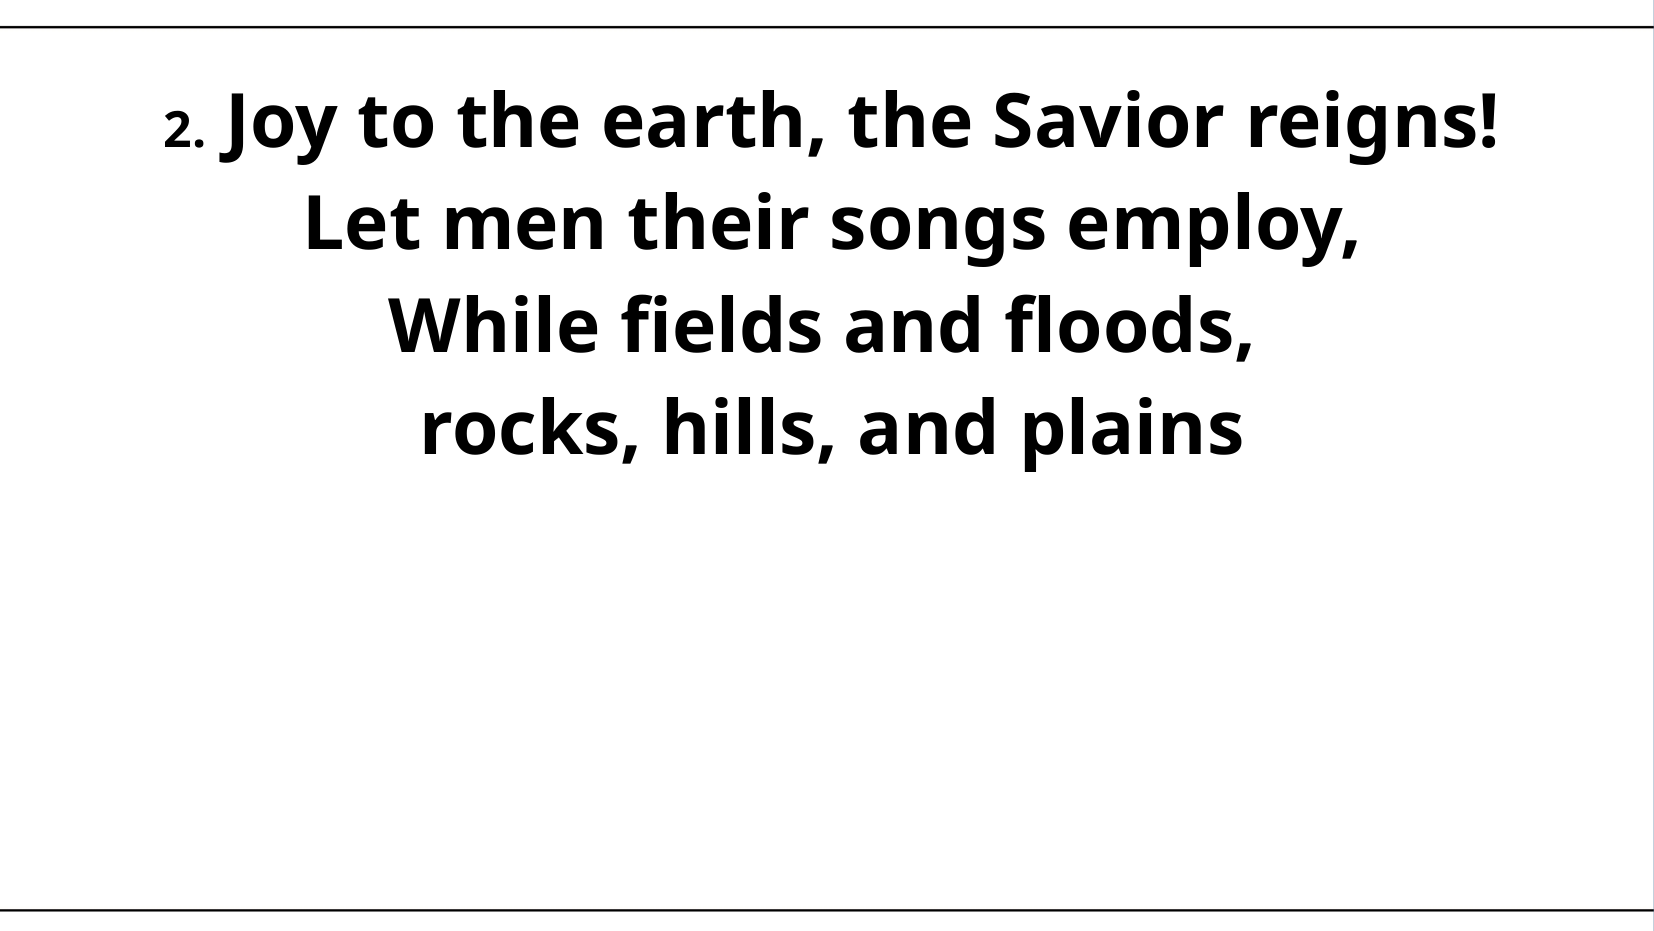

2. Joy to the earth, the Savior reigns!
Let men their songs employ,
While fields and floods,
rocks, hills, and plains